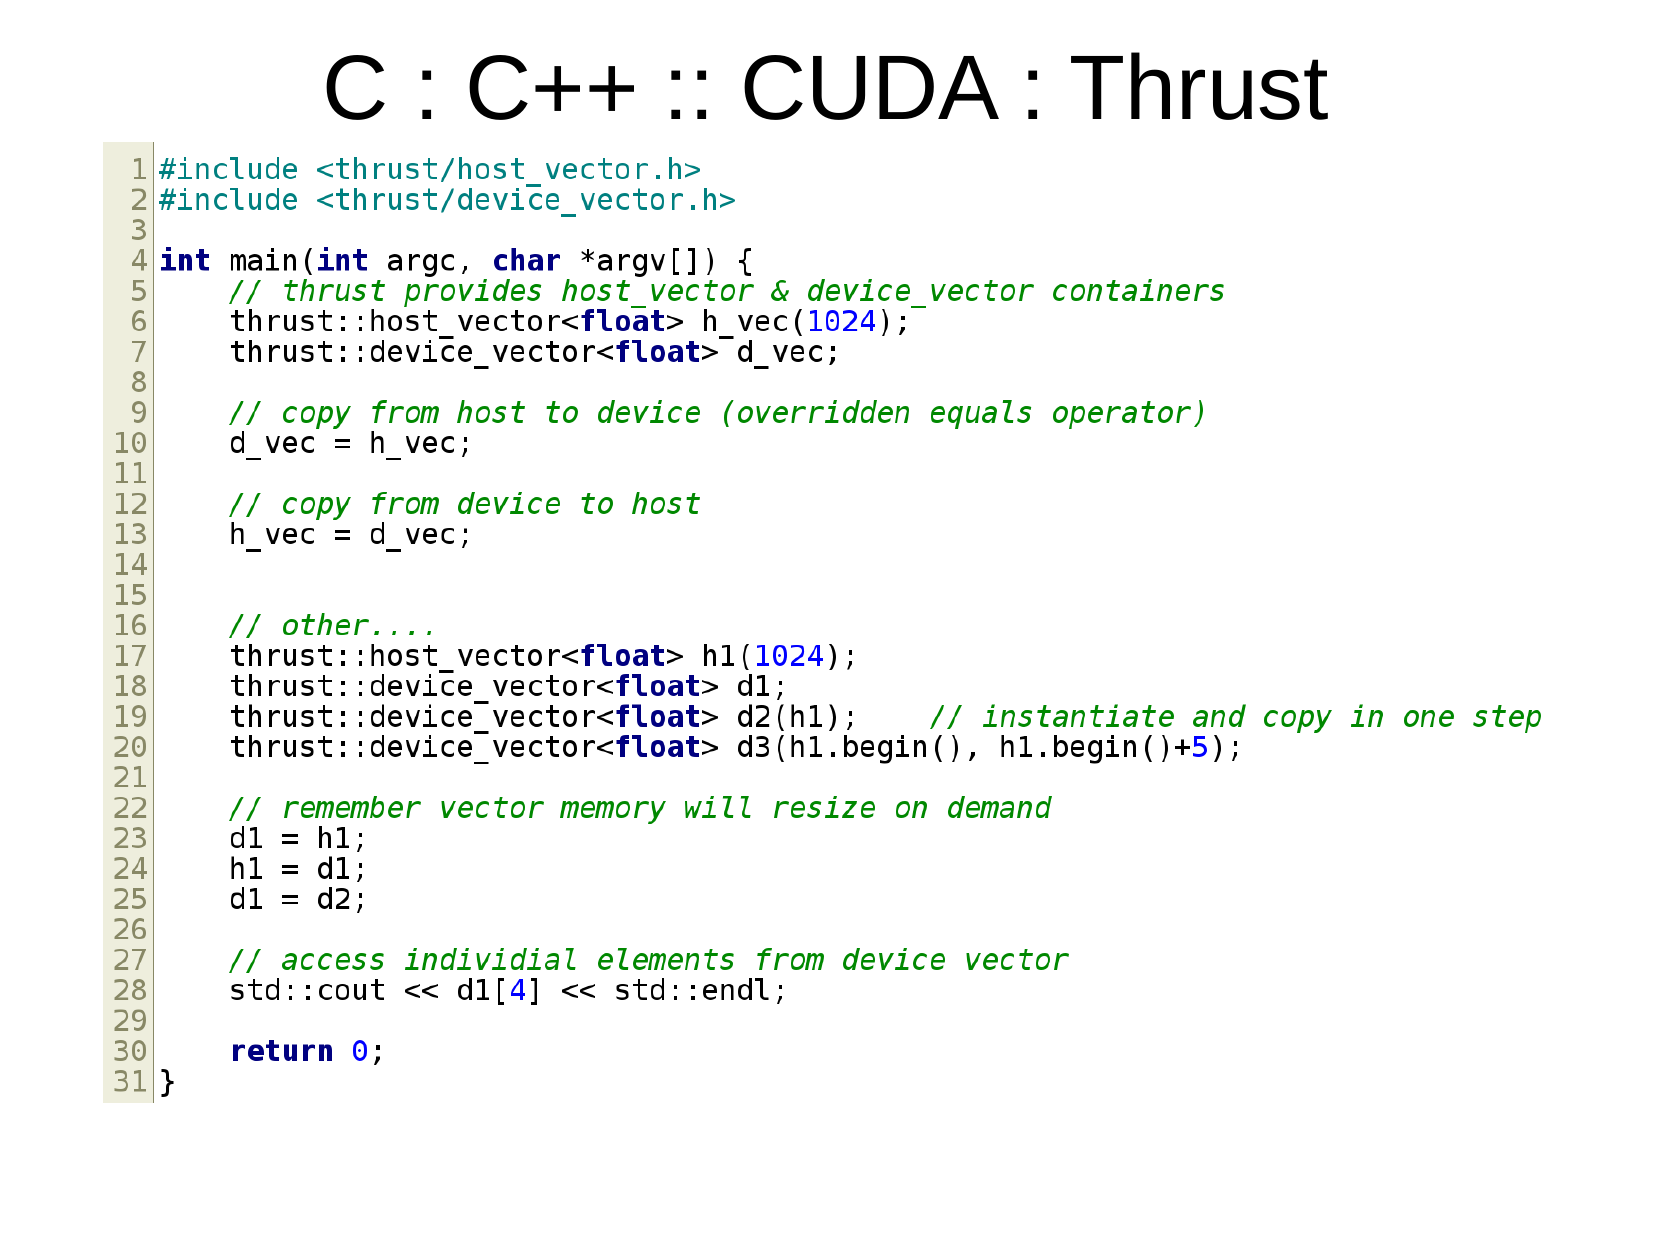

# C : C++ :: CUDA : Thrust